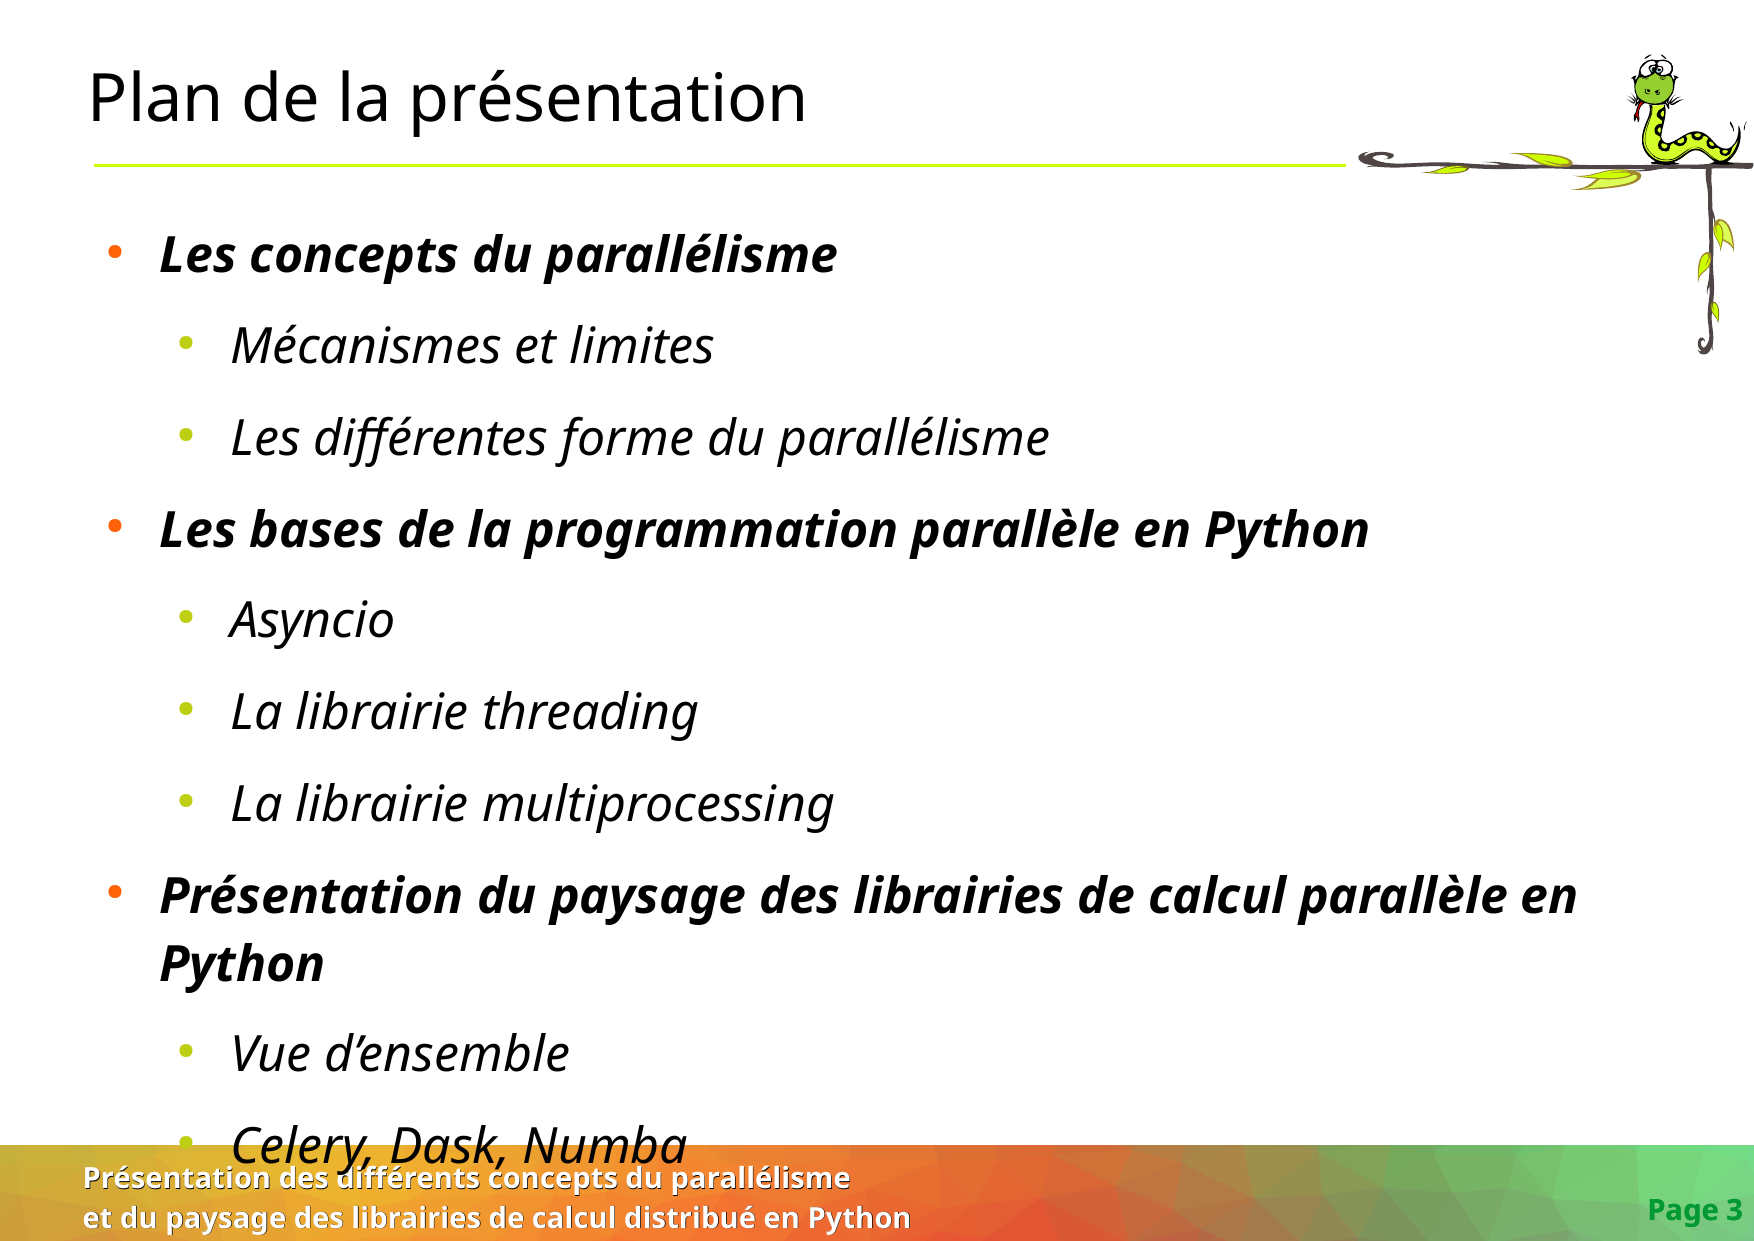

# Plan de la présentation
Les concepts du parallélisme
Mécanismes et limites
Les différentes forme du parallélisme
Les bases de la programmation parallèle en Python
Asyncio
La librairie threading
La librairie multiprocessing
Présentation du paysage des librairies de calcul parallèle en Python
Vue d’ensemble
Celery, Dask, Numba
3